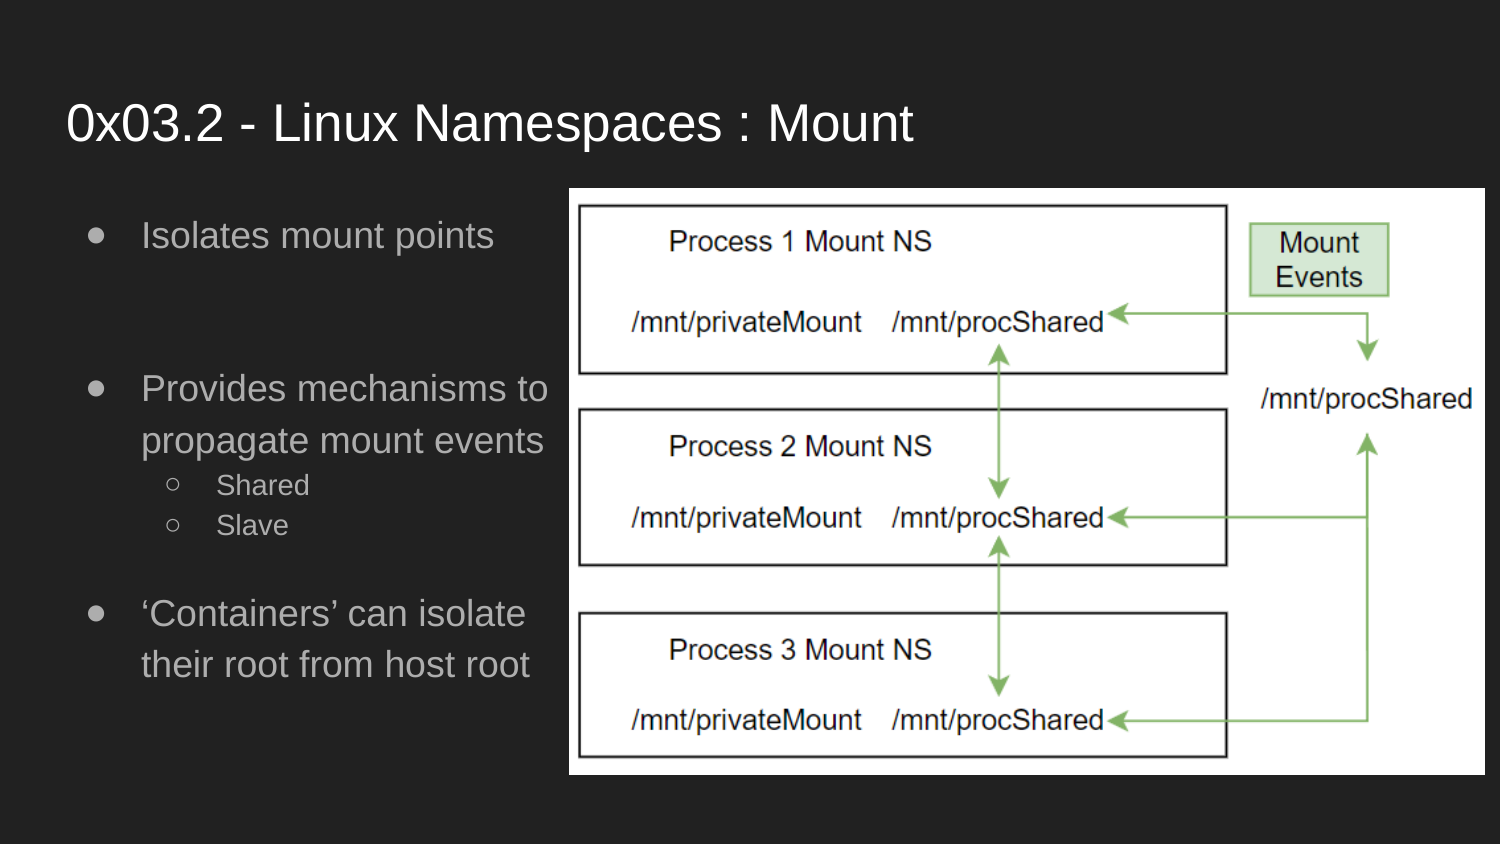

# 0x03.2 - Linux Namespaces : Mount
Isolates mount points
Provides mechanisms to propagate mount events
Shared
Slave
‘Containers’ can isolate their root from host root